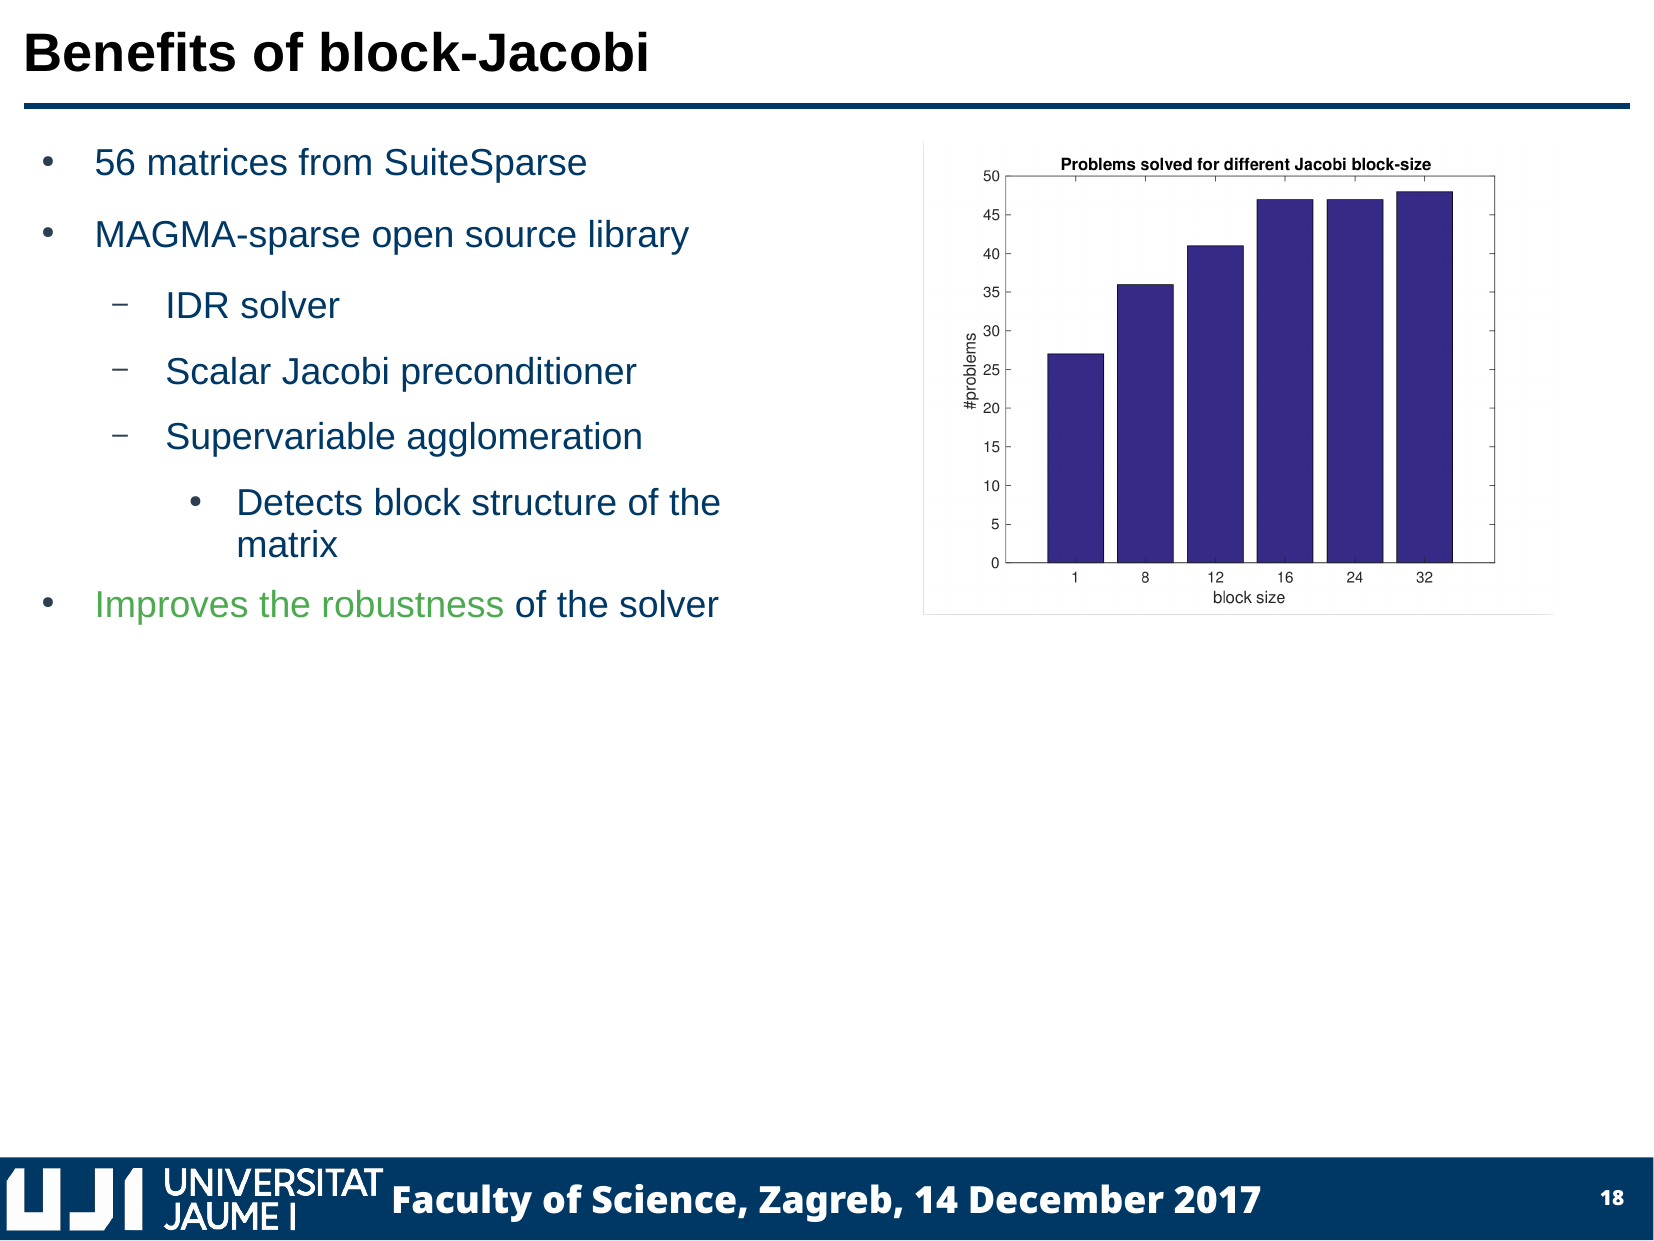

# Benefits of block-Jacobi
56 matrices from SuiteSparse
MAGMA-sparse open source library
IDR solver
Scalar Jacobi preconditioner
Supervariable agglomeration
Detects block structure of the matrix
Improves the robustness of the solver
Faculty of Science, Zagreb, 14 December 2017
18